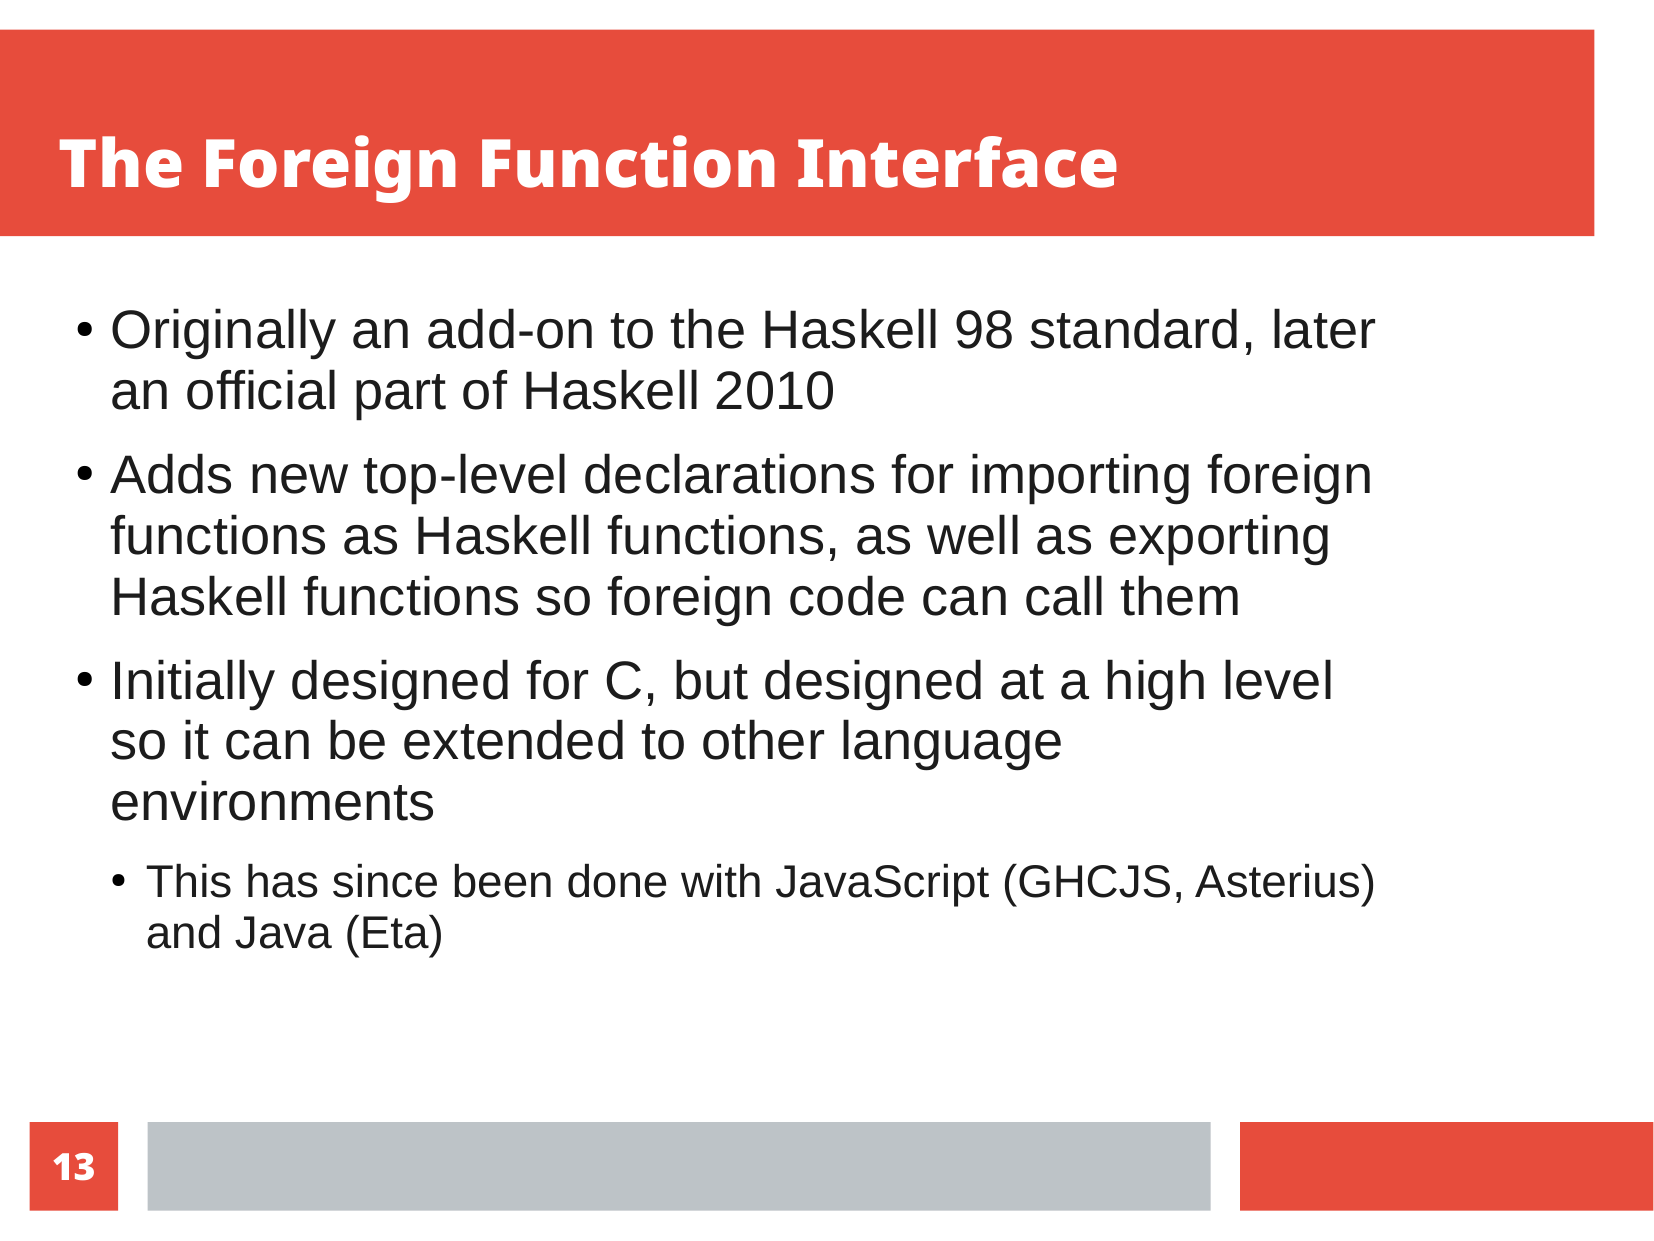

# The Foreign Function Interface
Originally an add-on to the Haskell 98 standard, later an official part of Haskell 2010
Adds new top-level declarations for importing foreign functions as Haskell functions, as well as exporting Haskell functions so foreign code can call them
Initially designed for C, but designed at a high level so it can be extended to other language environments
This has since been done with JavaScript (GHCJS, Asterius) and Java (Eta)
13